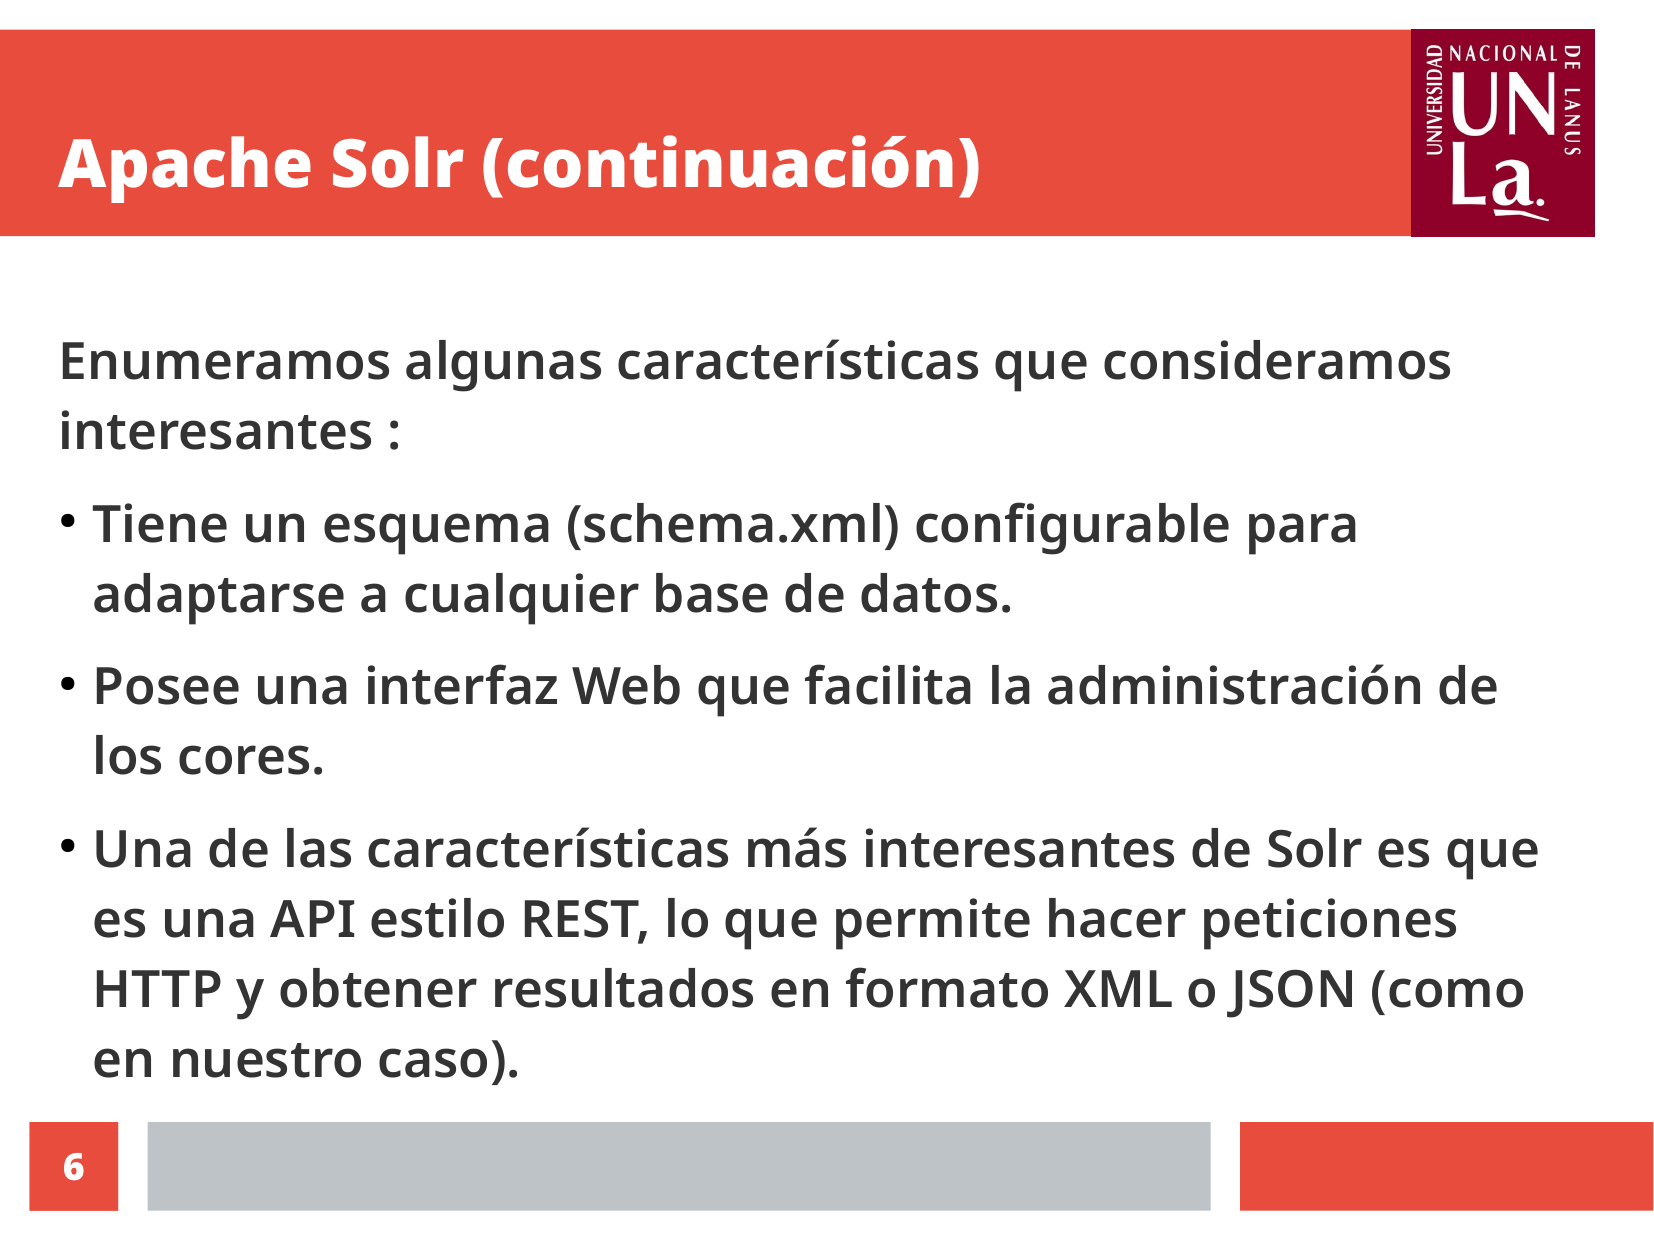

# Apache Solr (continuación)
Enumeramos algunas características que consideramos interesantes :
Tiene un esquema (schema.xml) configurable para adaptarse a cualquier base de datos.
Posee una interfaz Web que facilita la administración de los cores.
Una de las características más interesantes de Solr es que es una API estilo REST, lo que permite hacer peticiones HTTP y obtener resultados en formato XML o JSON (como en nuestro caso).
6